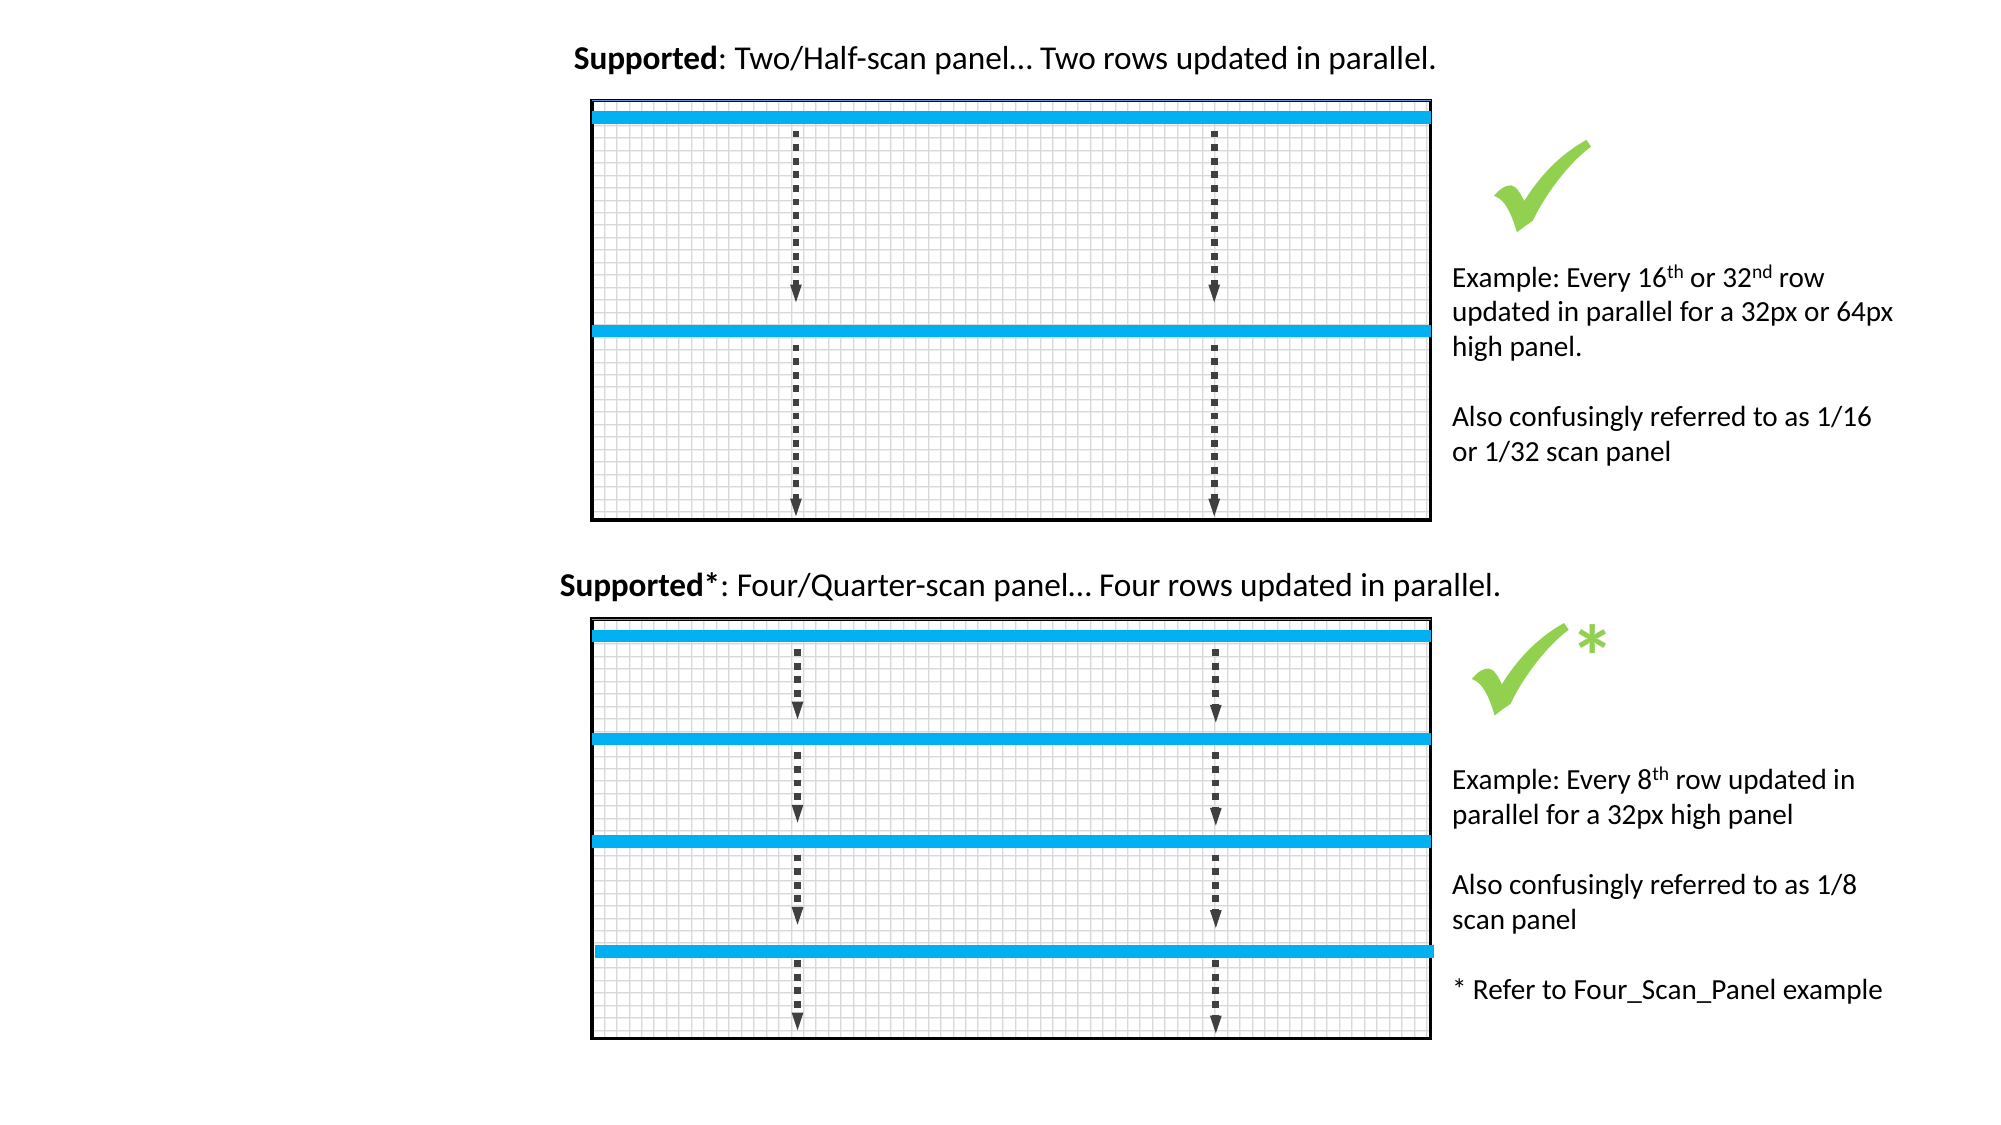

Supported: Two/Half-scan panel… Two rows updated in parallel.

Example: Every 16th or 32nd row updated in parallel for a 32px or 64px high panel.
Also confusingly referred to as 1/16 or 1/32 scan panel
Supported*: Four/Quarter-scan panel… Four rows updated in parallel.
*
Example: Every 8th row updated in parallel for a 32px high panel
Also confusingly referred to as 1/8 scan panel
* Refer to Four_Scan_Panel example